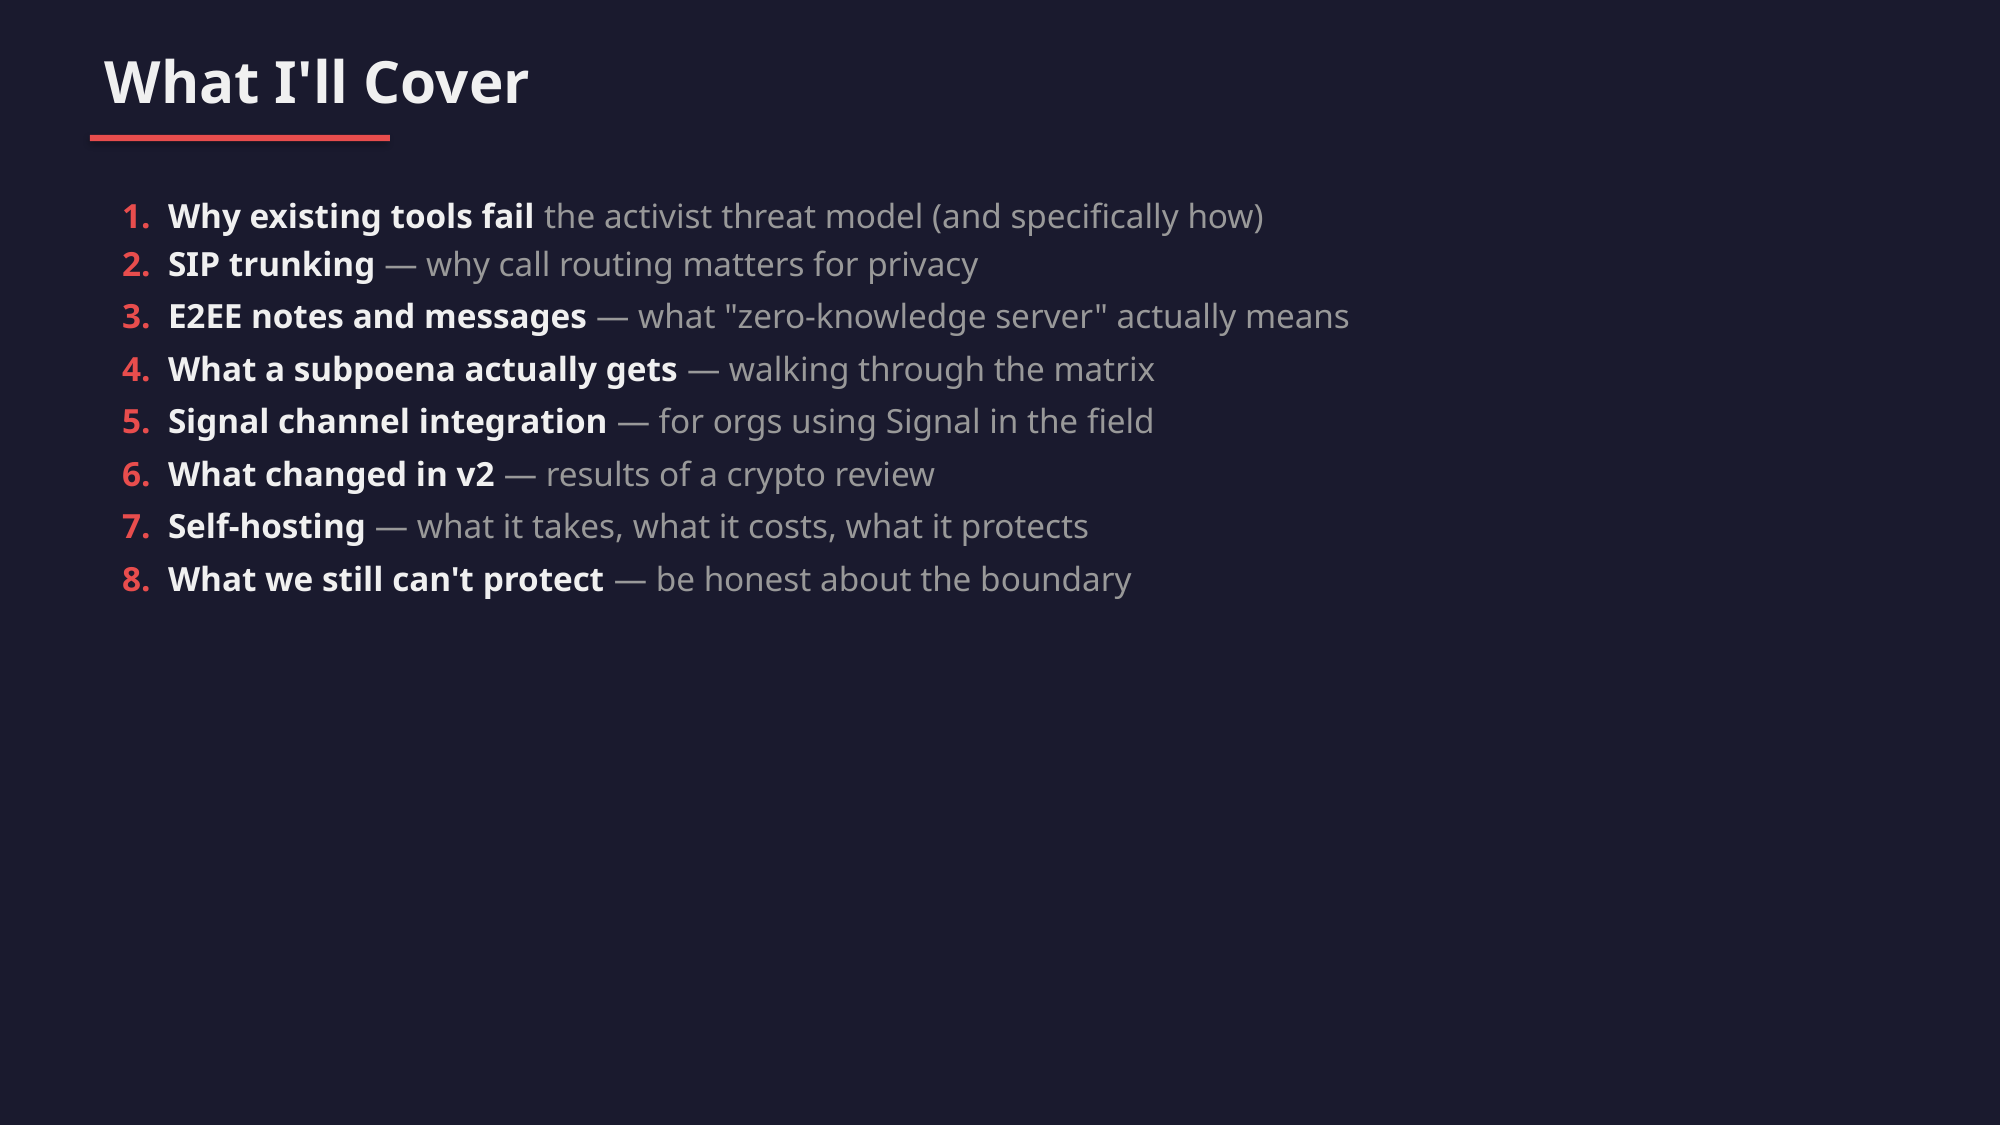

What I'll Cover
 1. Why existing tools fail the activist threat model (and specifically how)
 2. SIP trunking — why call routing matters for privacy
 3. E2EE notes and messages — what "zero-knowledge server" actually means
 4. What a subpoena actually gets — walking through the matrix
 5. Signal channel integration — for orgs using Signal in the field
 6. What changed in v2 — results of a crypto review
 7. Self-hosting — what it takes, what it costs, what it protects
 8. What we still can't protect — be honest about the boundary